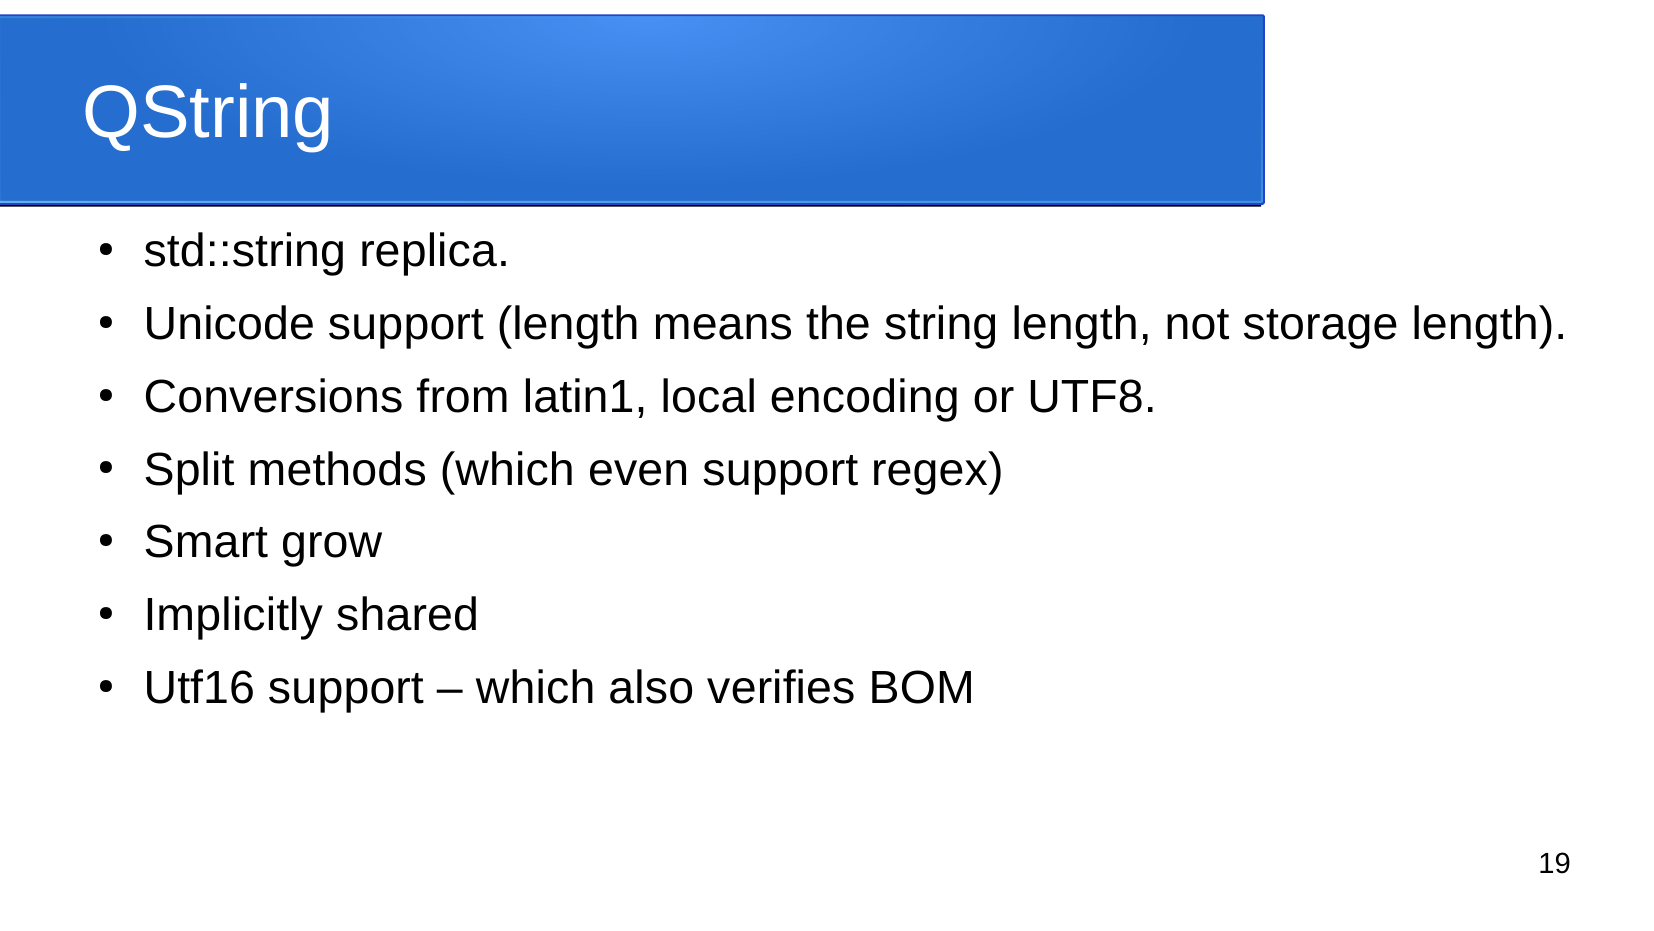

# QString
std::string replica.
Unicode support (length means the string length, not storage length).
Conversions from latin1, local encoding or UTF8.
Split methods (which even support regex)
Smart grow
Implicitly shared
Utf16 support – which also verifies BOM
19